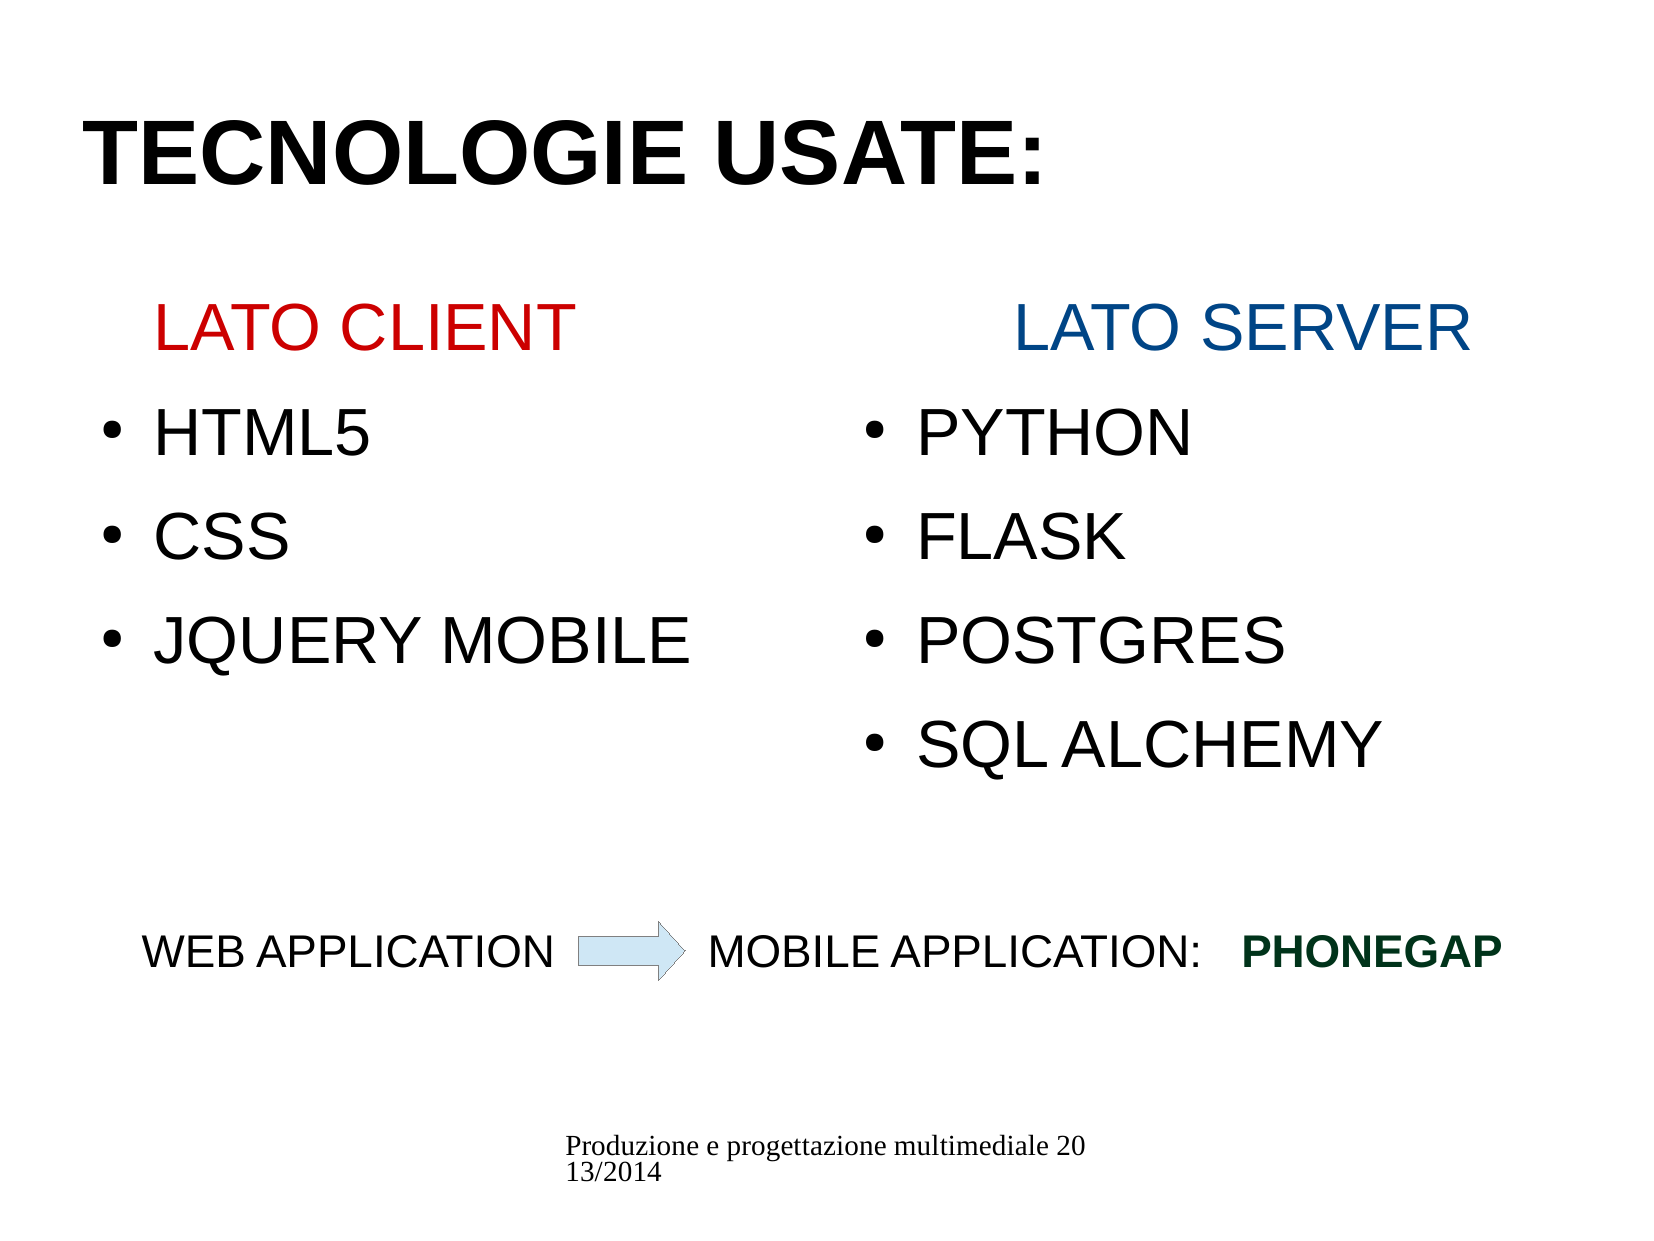

# TECNOLOGIE USATE:
LATO CLIENT
HTML5
CSS
JQUERY MOBILE
LATO SERVER
PYTHON
FLASK
POSTGRES
SQL ALCHEMY
WEB APPLICATION MOBILE APPLICATION: PHONEGAP
Produzione e progettazione multimediale 2013/2014